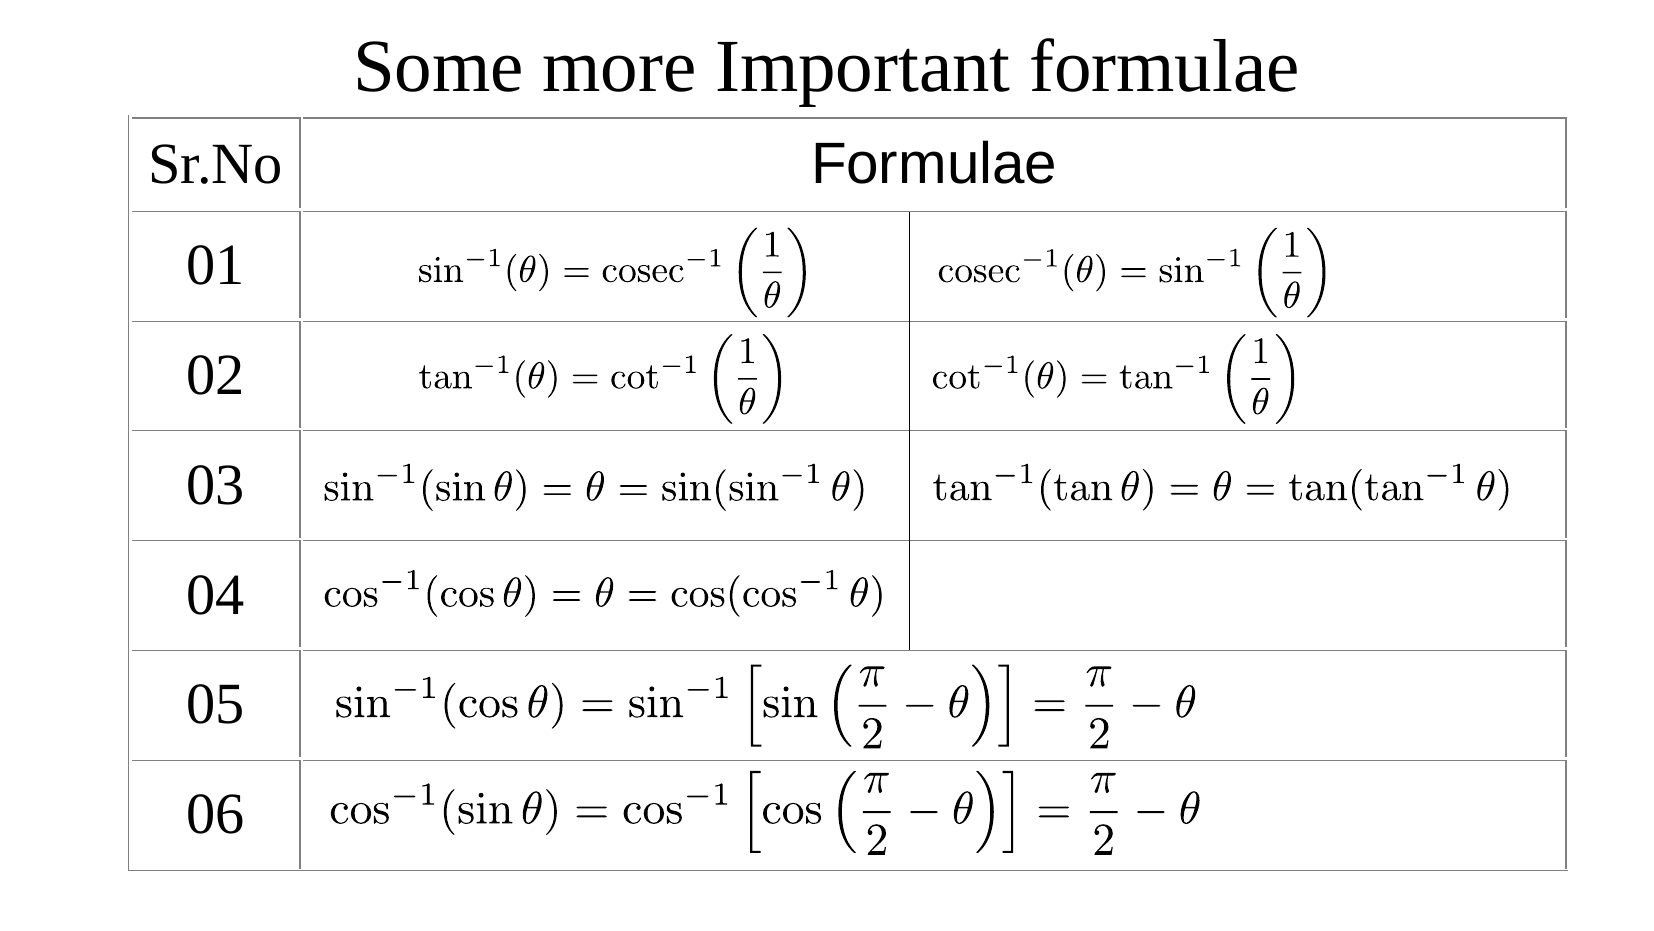

# Some more Important formulae
| Sr.No | Formulae |
| --- | --- |
| 01 | |
| 02 | |
| 03 | |
| 04 | |
| 05 | |
| 06 | |